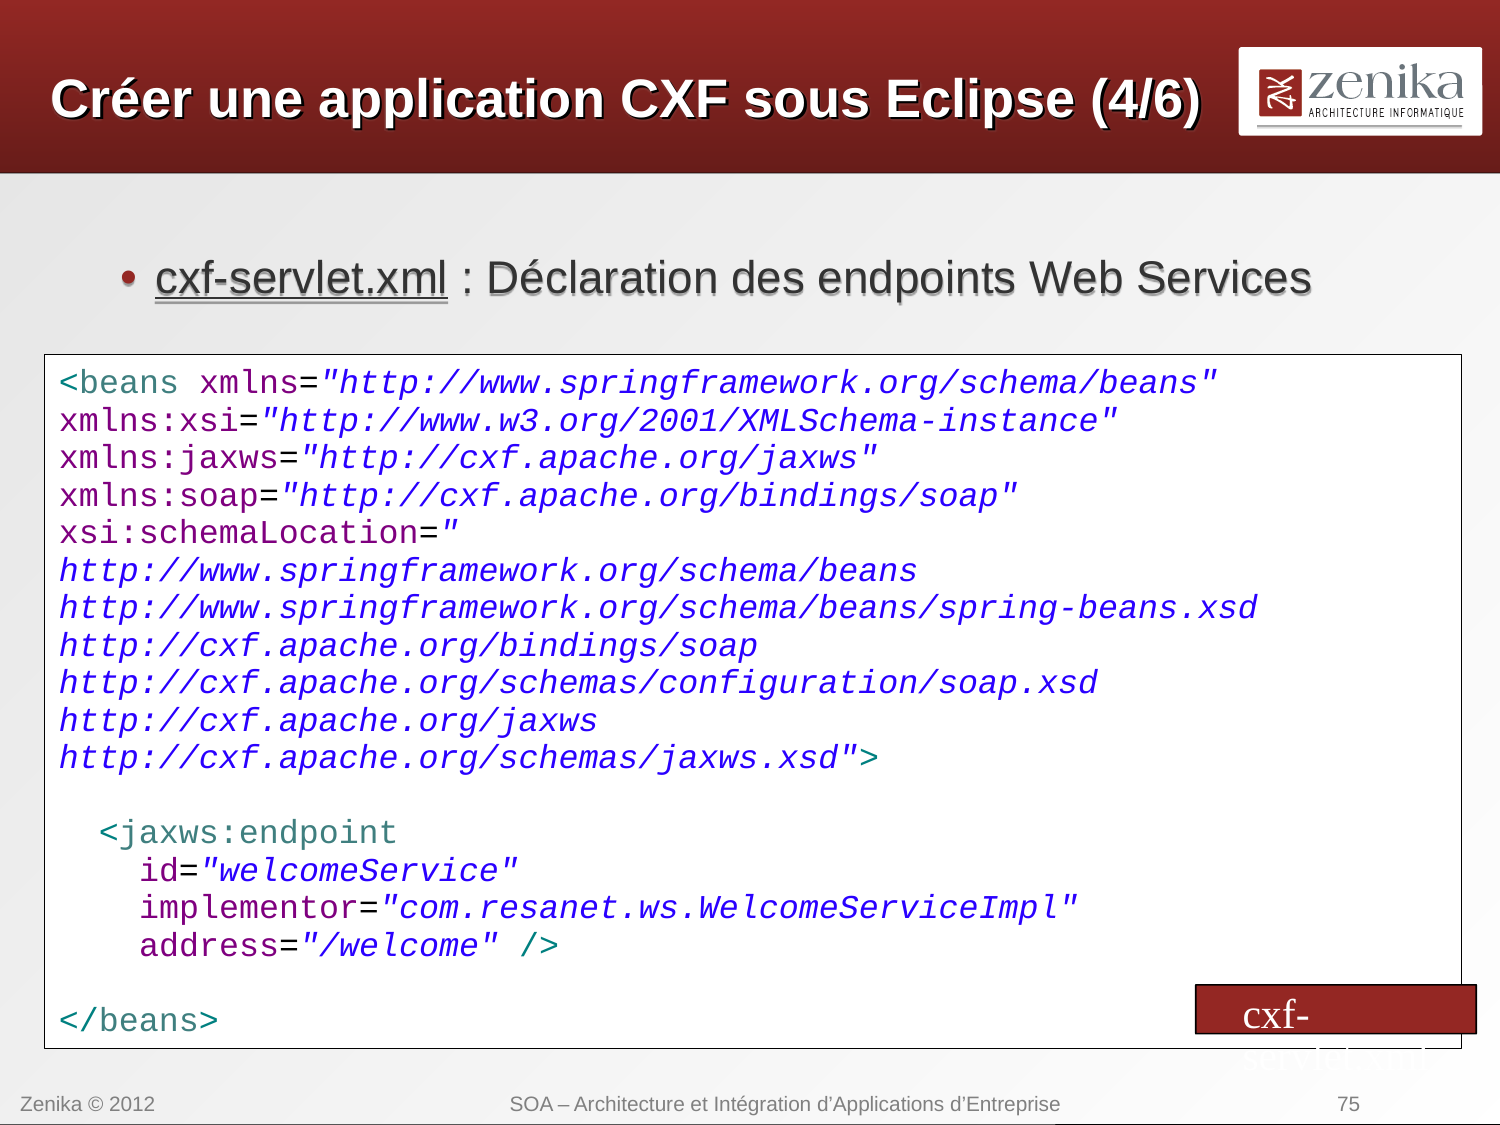

# Créer une application CXF sous Eclipse (4/6)
cxf-servlet.xml : Déclaration des endpoints Web Services
<beans xmlns="http://www.springframework.org/schema/beans"
xmlns:xsi="http://www.w3.org/2001/XMLSchema-instance" xmlns:jaxws="http://cxf.apache.org/jaxws"
xmlns:soap="http://cxf.apache.org/bindings/soap"
xsi:schemaLocation="
http://www.springframework.org/schema/beans http://www.springframework.org/schema/beans/spring-beans.xsd
http://cxf.apache.org/bindings/soap http://cxf.apache.org/schemas/configuration/soap.xsd
http://cxf.apache.org/jaxws
http://cxf.apache.org/schemas/jaxws.xsd">
 <jaxws:endpoint
 id="welcomeService"
 implementor="com.resanet.ws.WelcomeServiceImpl"
 address="/welcome" />
</beans>
cxf-servlet.xml